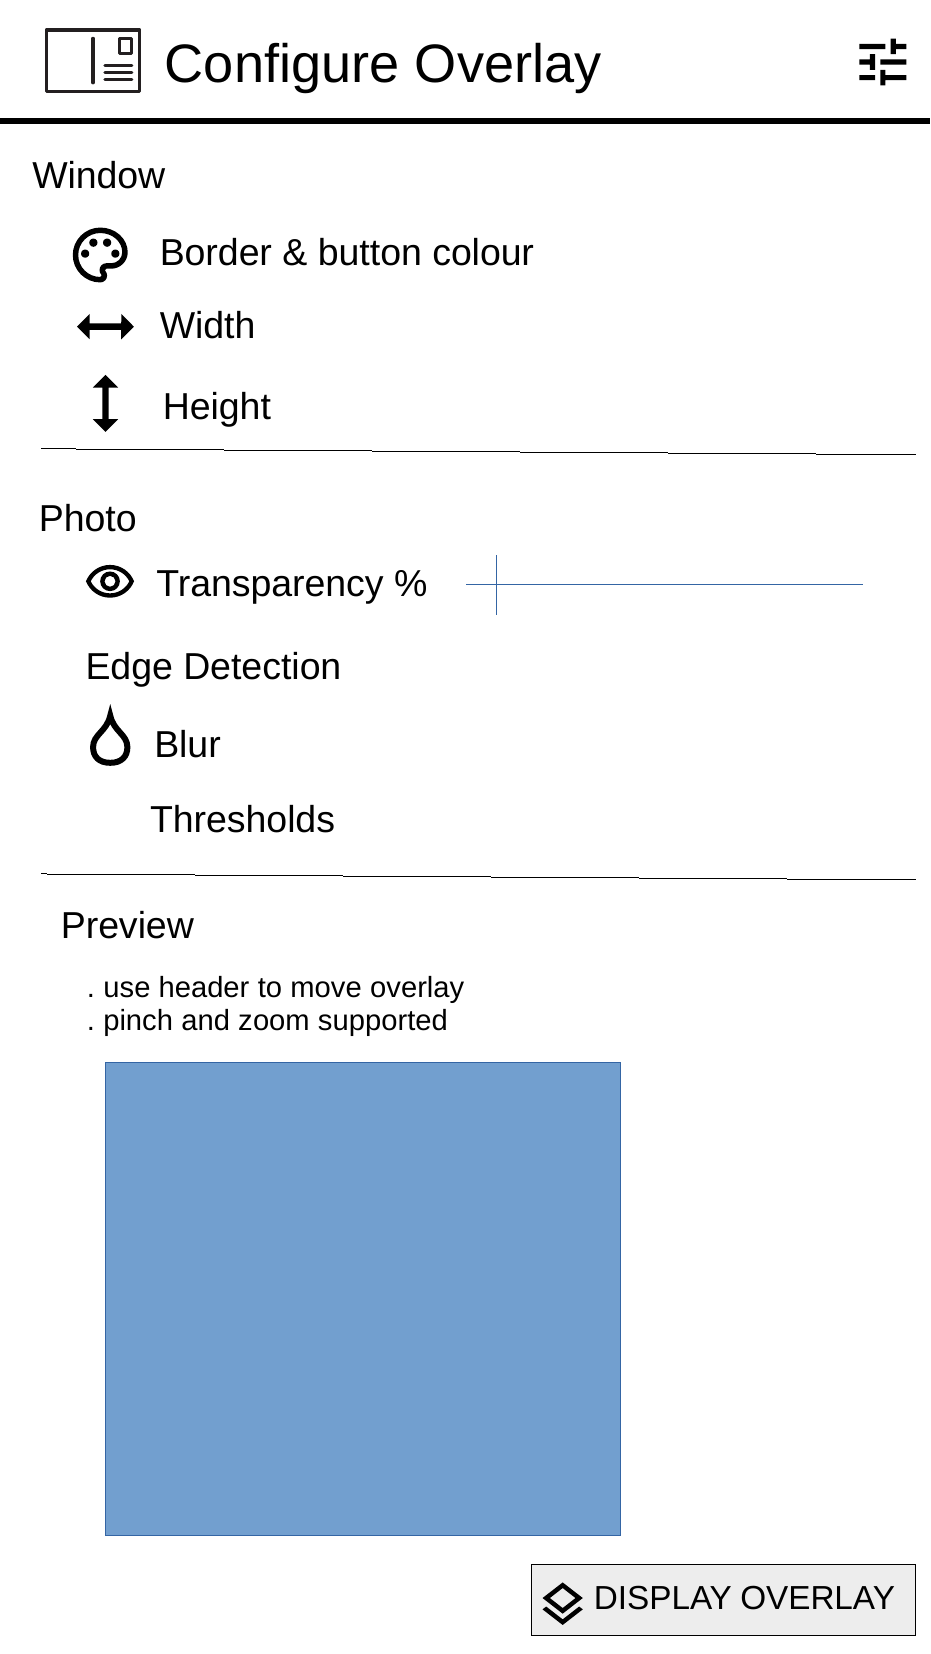

Configure Overlay
Window
Border & button colour
Width
Height
Photo
Transparency %
Edge Detection
Blur
Thresholds
Preview
. use header to move overlay
. pinch and zoom supported
DISPLAY OVERLAY